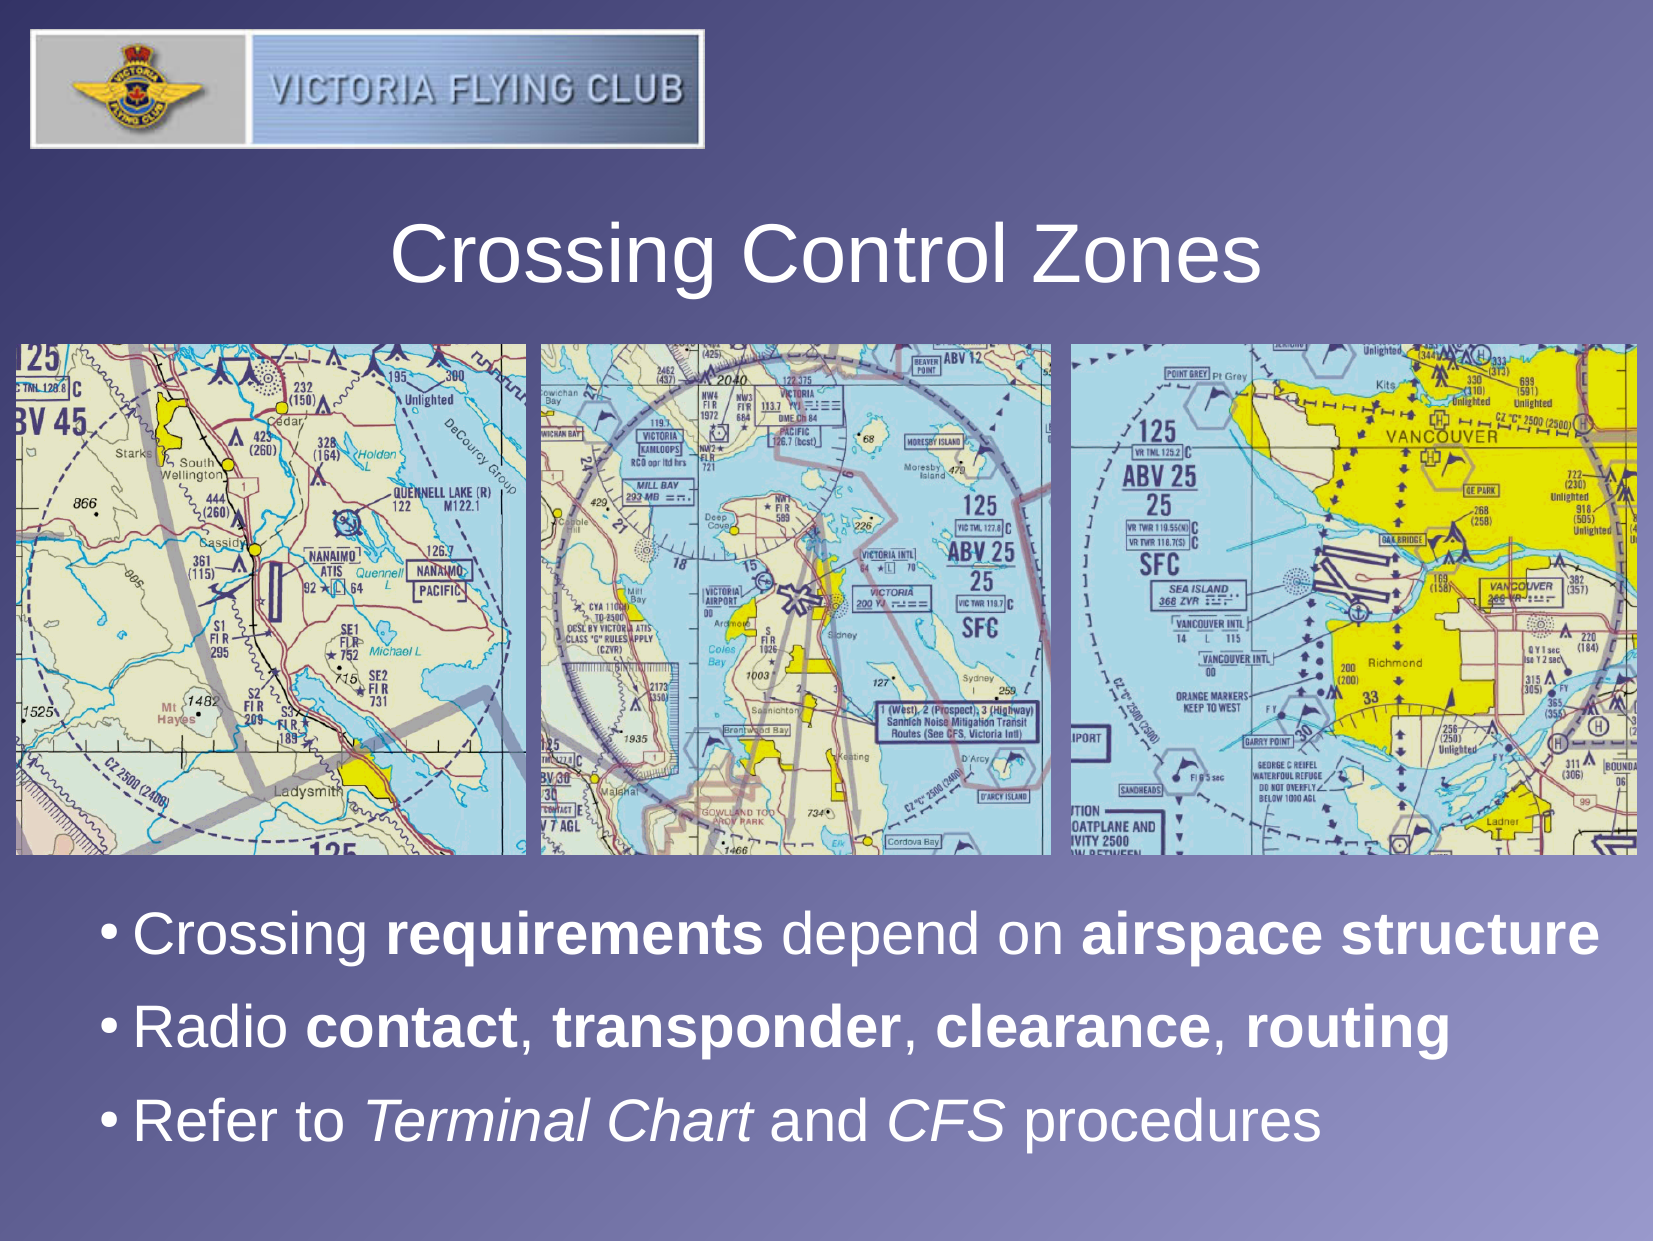

# Crossing Control Zones
Crossing requirements depend on airspace structure
Radio contact, transponder, clearance, routing
Refer to Terminal Chart and CFS procedures